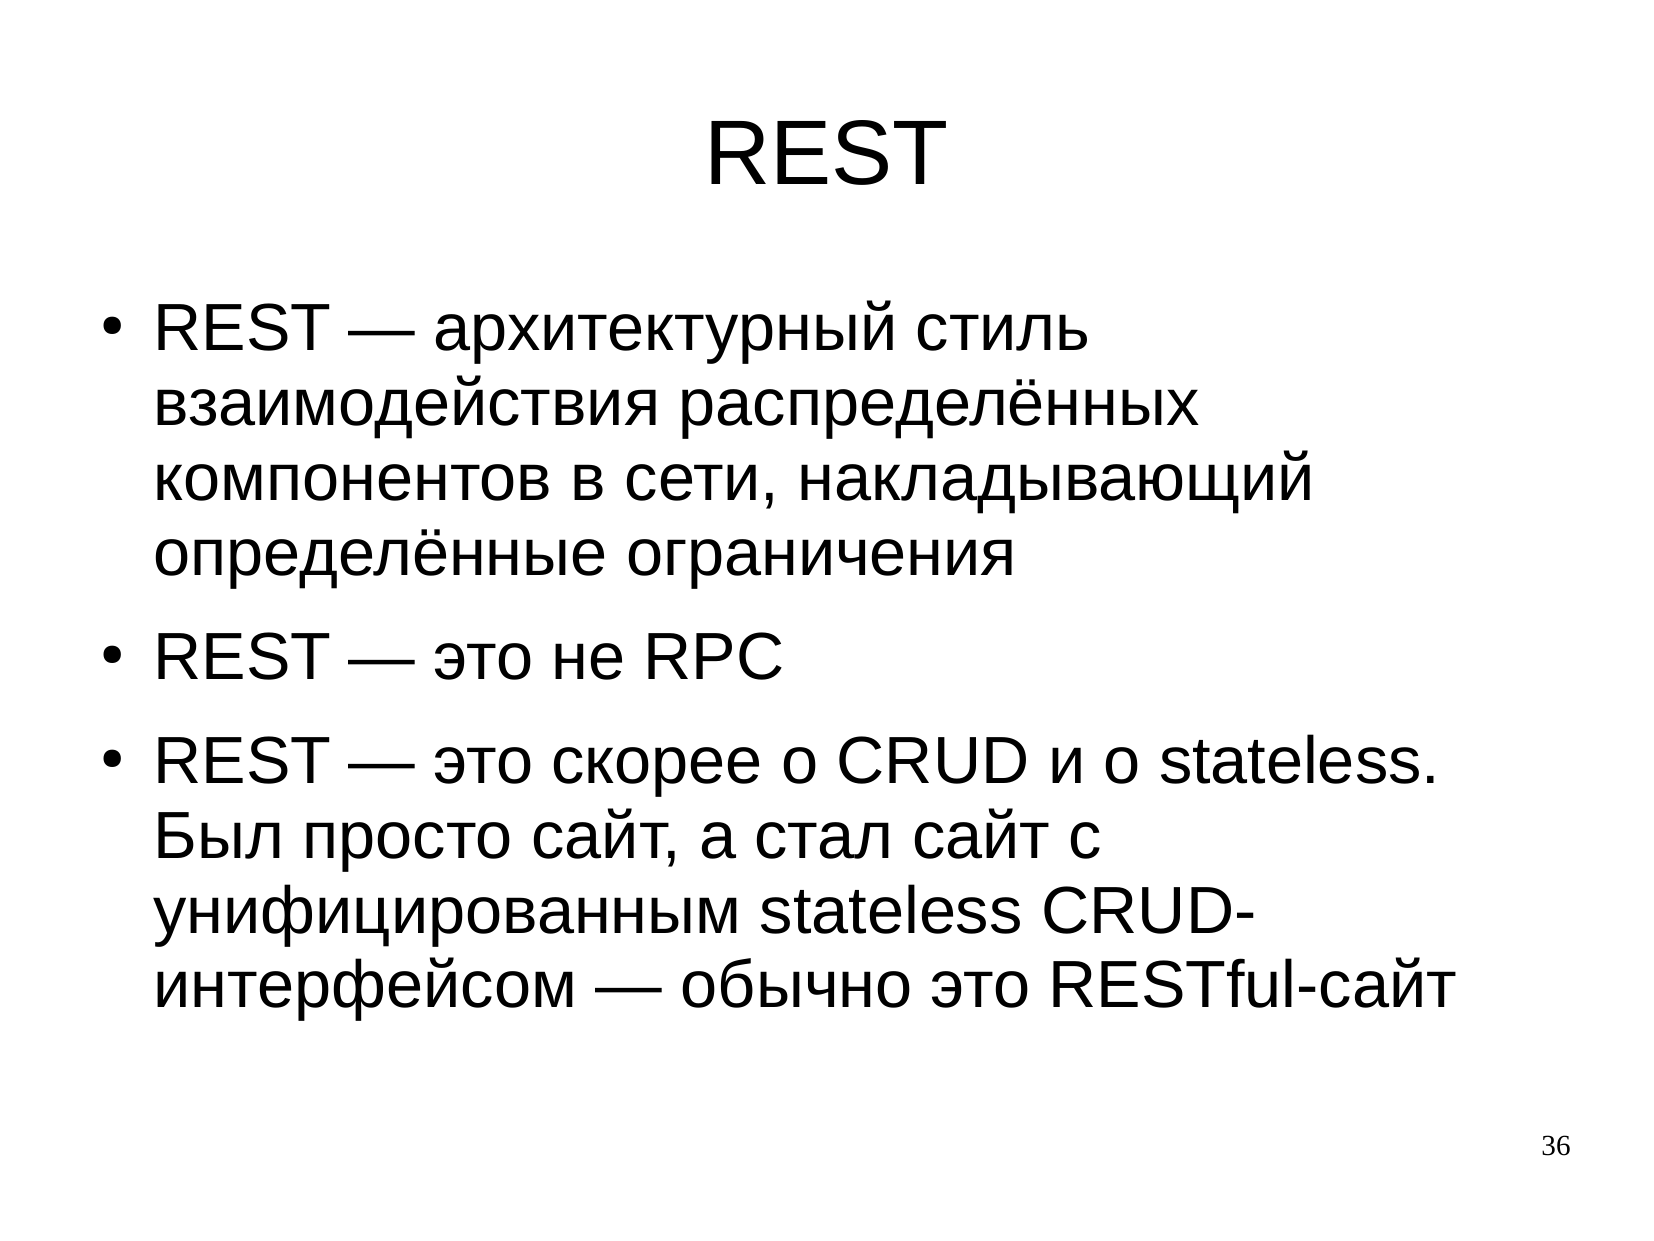

# REST
REST — архитектурный стиль взаимодействия распределённых компонентов в сети, накладывающий определённые ограничения
REST — это не RPC
REST — это скорее о CRUD и о stateless. Был просто сайт, а стал сайт с унифицированным stateless CRUD-интерфейсом — обычно это RESTful-сайт
36